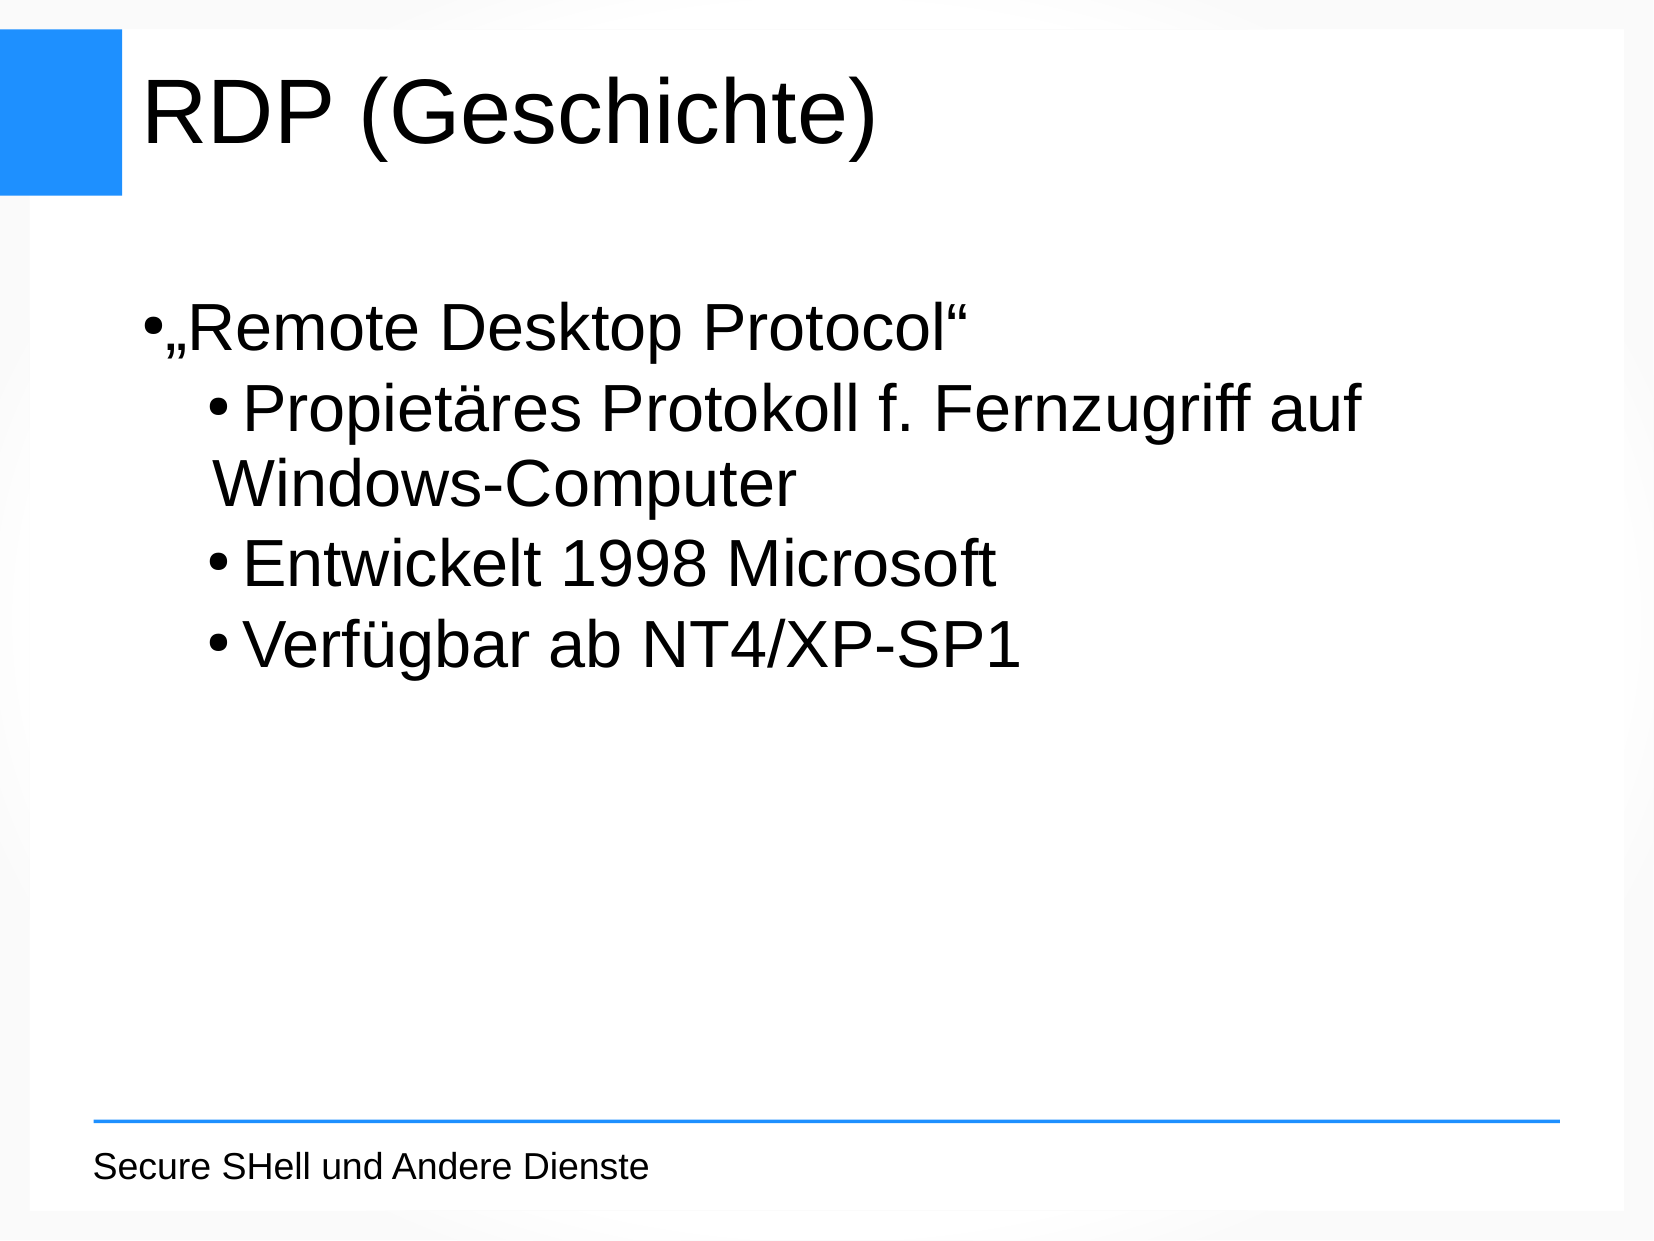

# RDP (Geschichte)
„Remote Desktop Protocol“
Propietäres Protokoll f. Fernzugriff auf Windows-Computer
Entwickelt 1998 Microsoft
Verfügbar ab NT4/XP-SP1
Secure SHell und Andere Dienste